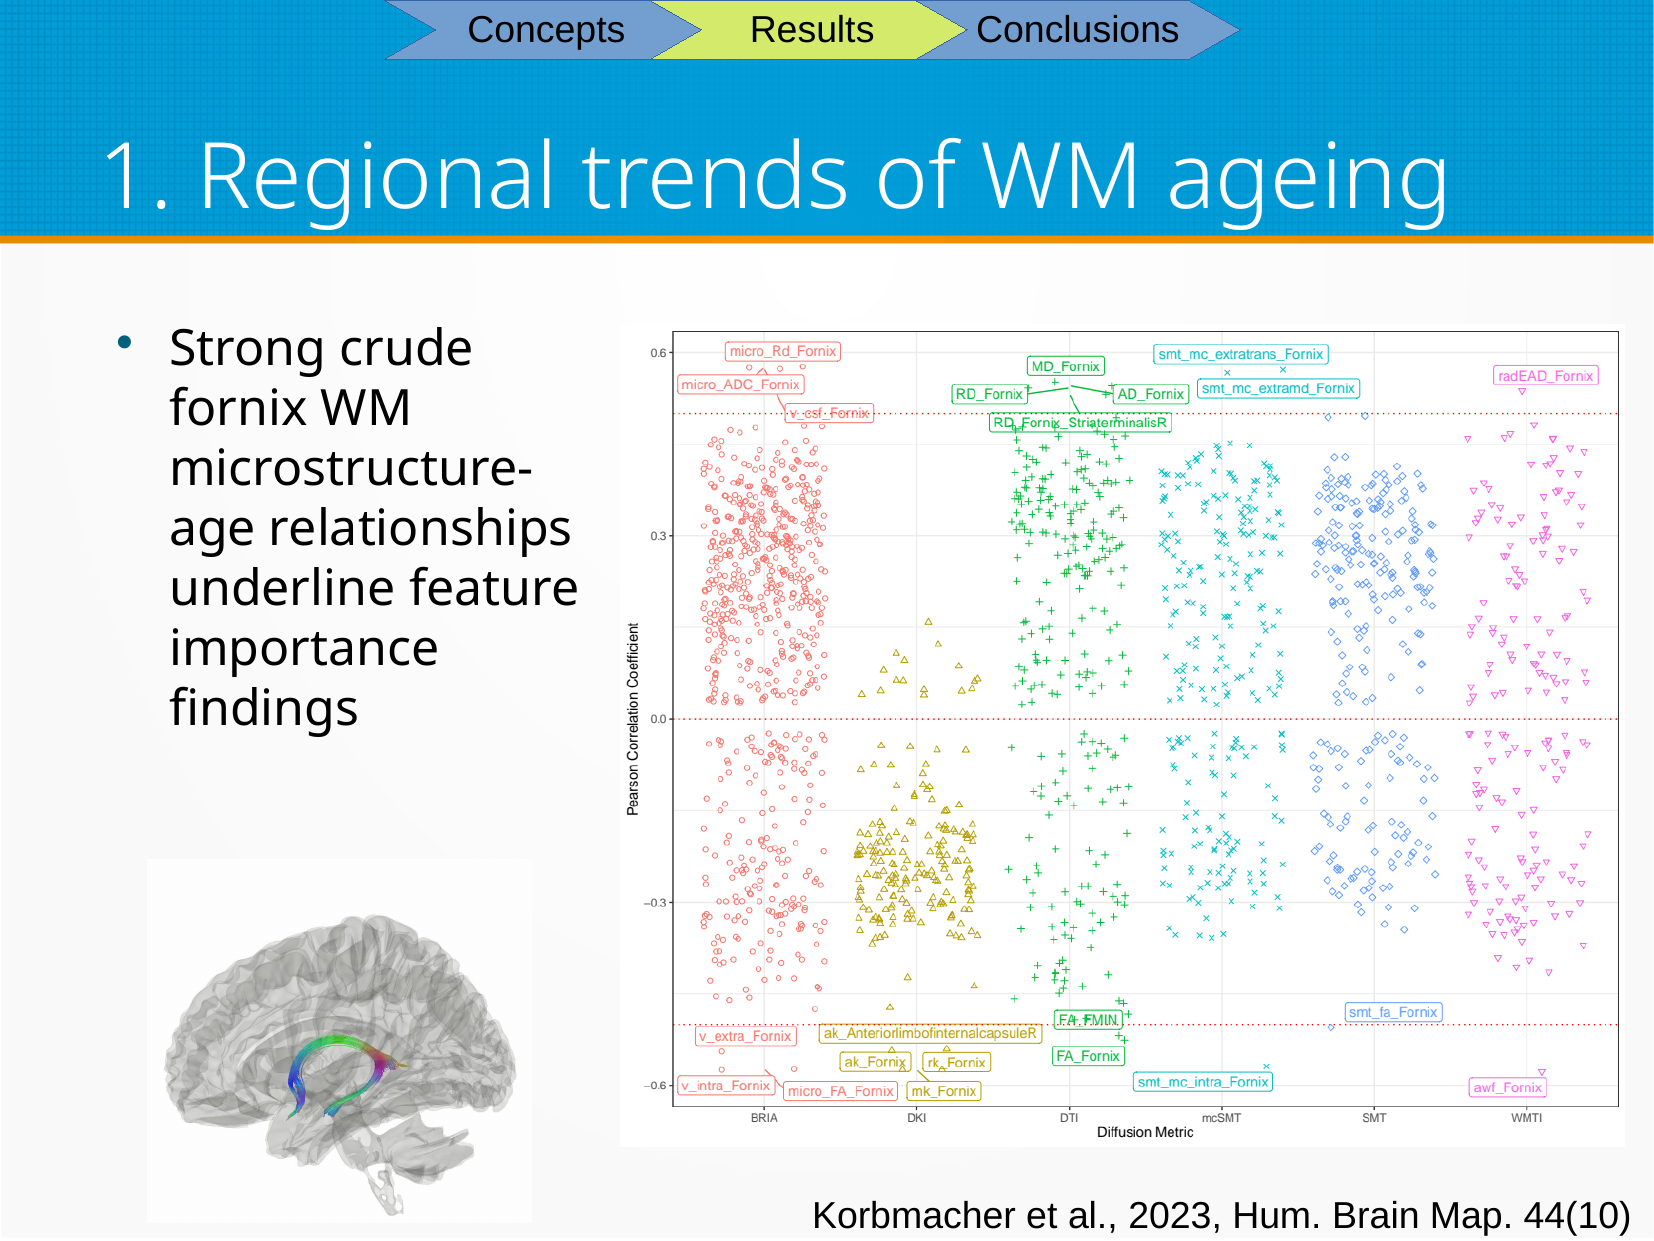

Concepts
Results
Conclusions
# 1. Regional trends of WM ageing
Strong crude fornix WM microstructure-age relationships underline feature importance findings
Korbmacher et al., 2023, Hum. Brain Map. 44(10)